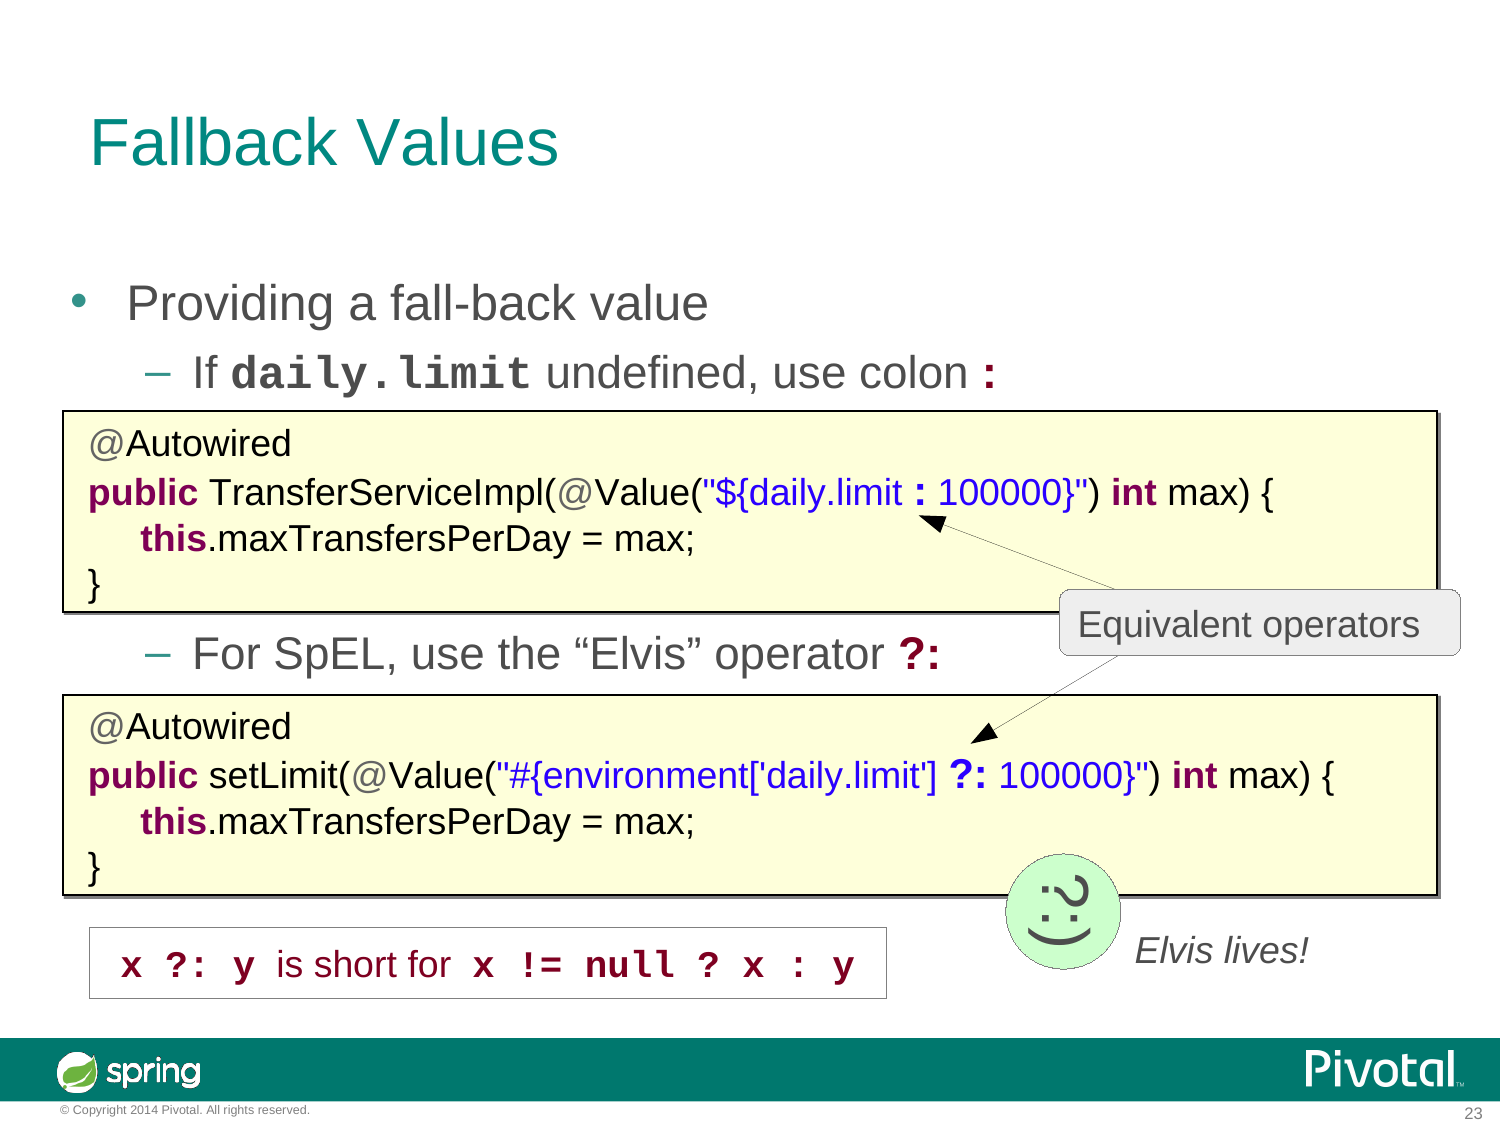

# Fallback Values
Providing a fall-back value
If daily.limit undefined, use colon :
For SpEL, use the “Elvis” operator ?:
 @Autowired
 public TransferServiceImpl(@Value("${daily.limit : 100000}") int max) {
 this.maxTransfersPerDay = max;
 }
Equivalent operators
 @Autowired
 public setLimit(@Value("#{environment['daily.limit'] ?: 100000}") int max) {
 this.maxTransfersPerDay = max;
 }
?:)
Elvis lives!
x ?: y is short for x != null ? x : y